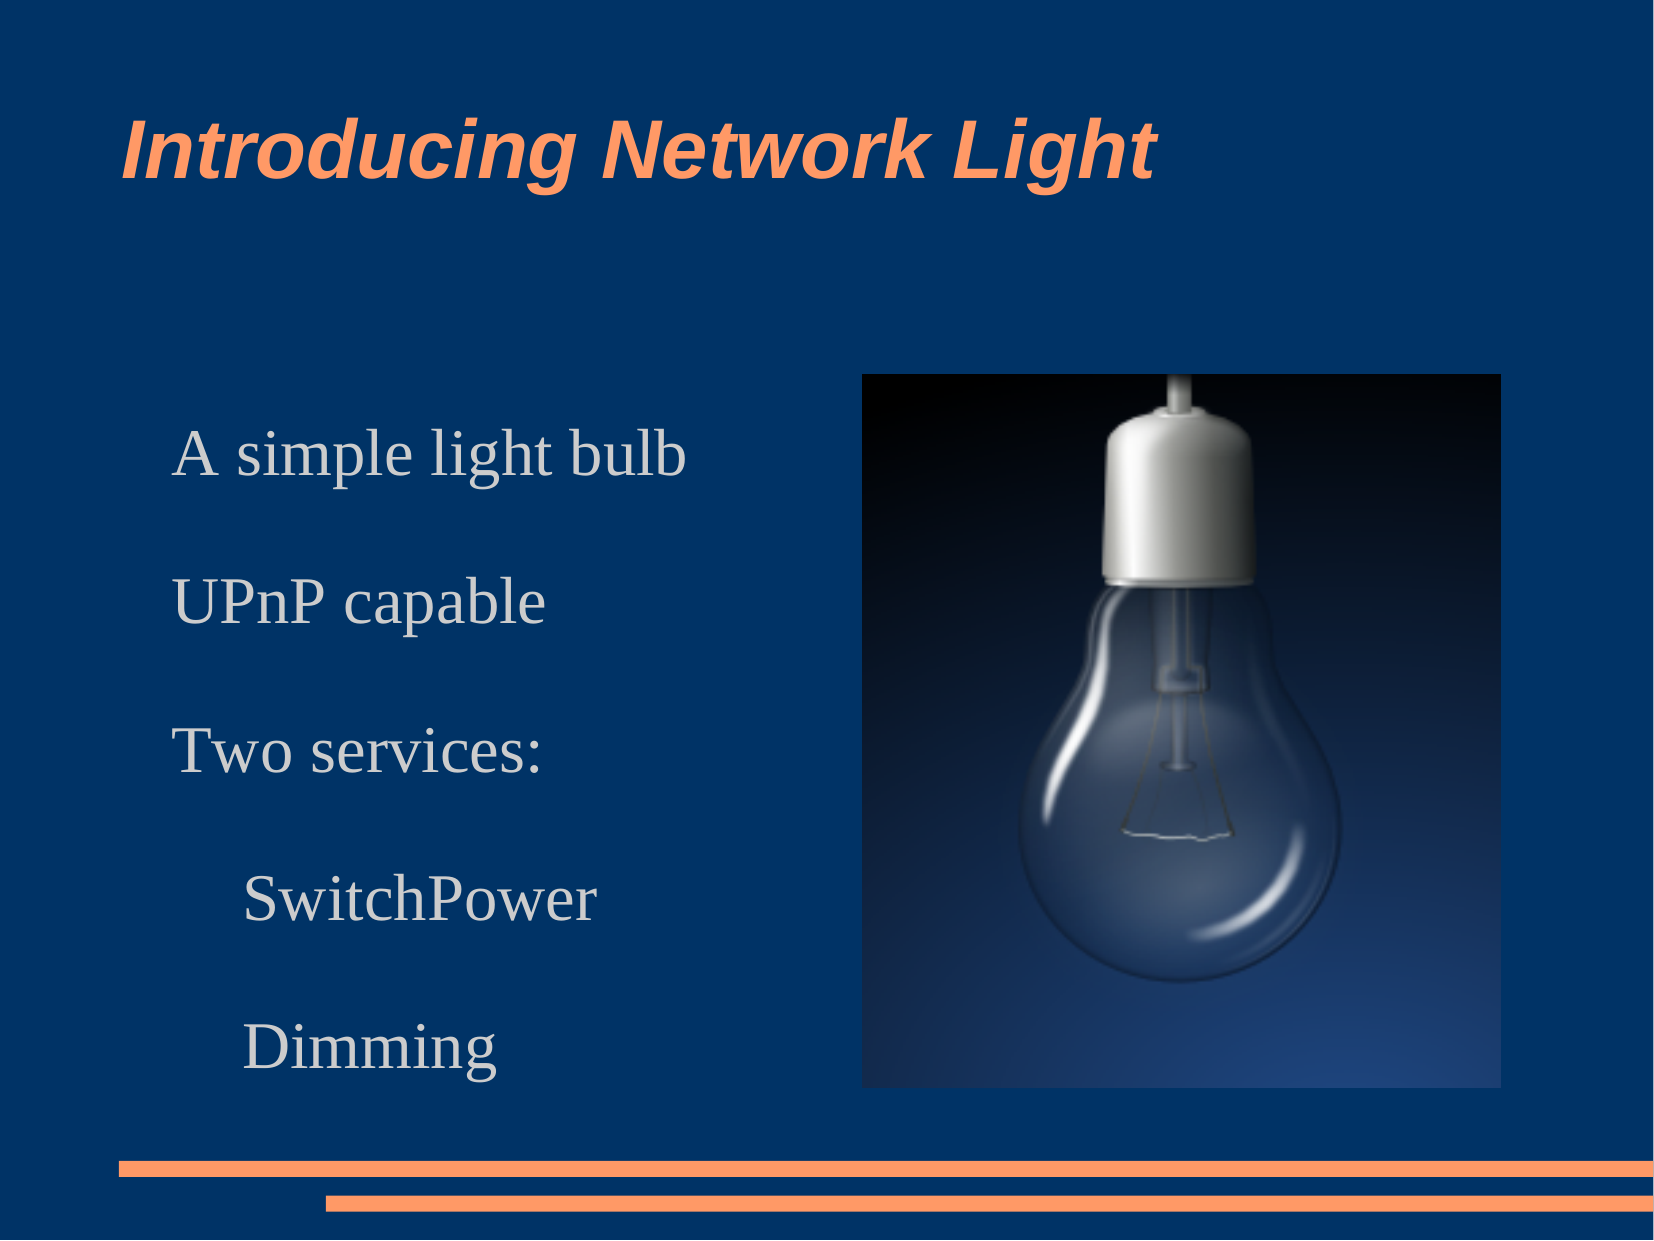

# Introducing Network Light
A simple light bulb
UPnP capable
Two services:
SwitchPower
Dimming